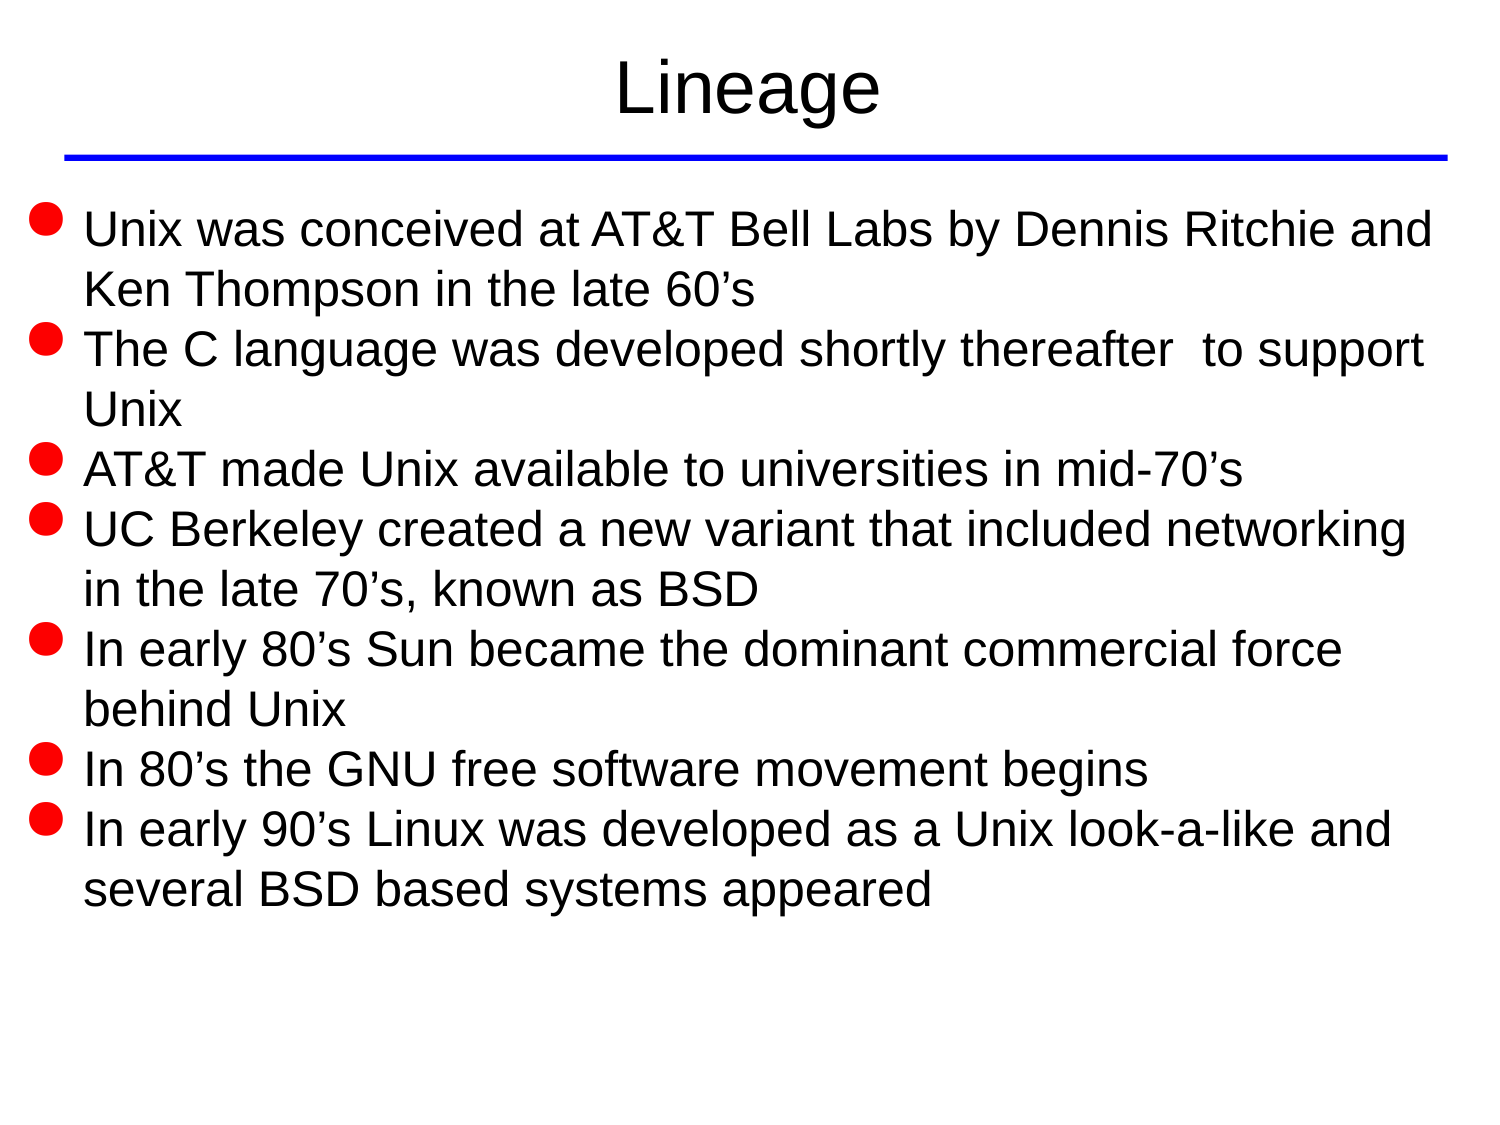

# Lineage
Unix was conceived at AT&T Bell Labs by Dennis Ritchie and Ken Thompson in the late 60’s
The C language was developed shortly thereafter to support Unix
AT&T made Unix available to universities in mid-70’s
UC Berkeley created a new variant that included networking in the late 70’s, known as BSD
In early 80’s Sun became the dominant commercial force behind Unix
In 80’s the GNU free software movement begins
In early 90’s Linux was developed as a Unix look-a-like and several BSD based systems appeared